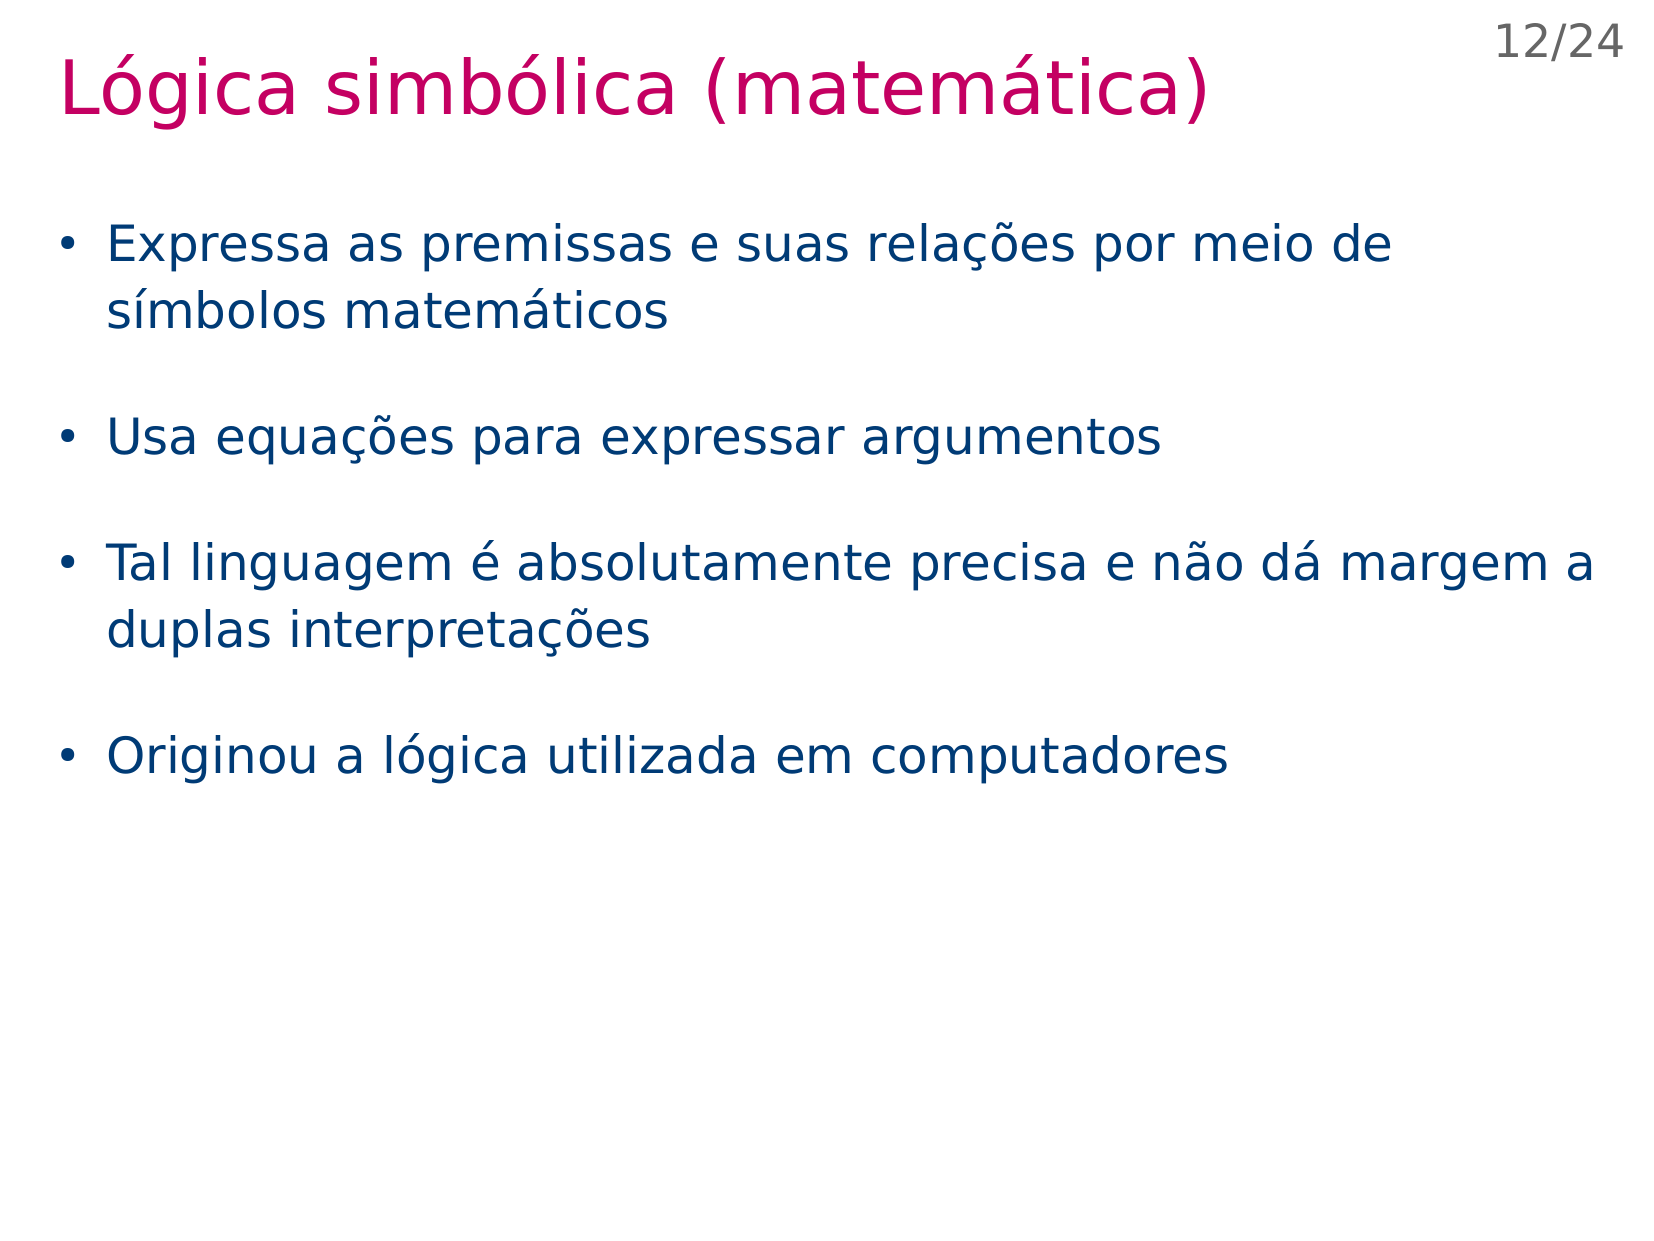

12
# Lógica simbólica (matemática)
Expressa as premissas e suas relações por meio de símbolos matemáticos
Usa equações para expressar argumentos
Tal linguagem é absolutamente precisa e não dá margem a duplas interpretações
Originou a lógica utilizada em computadores